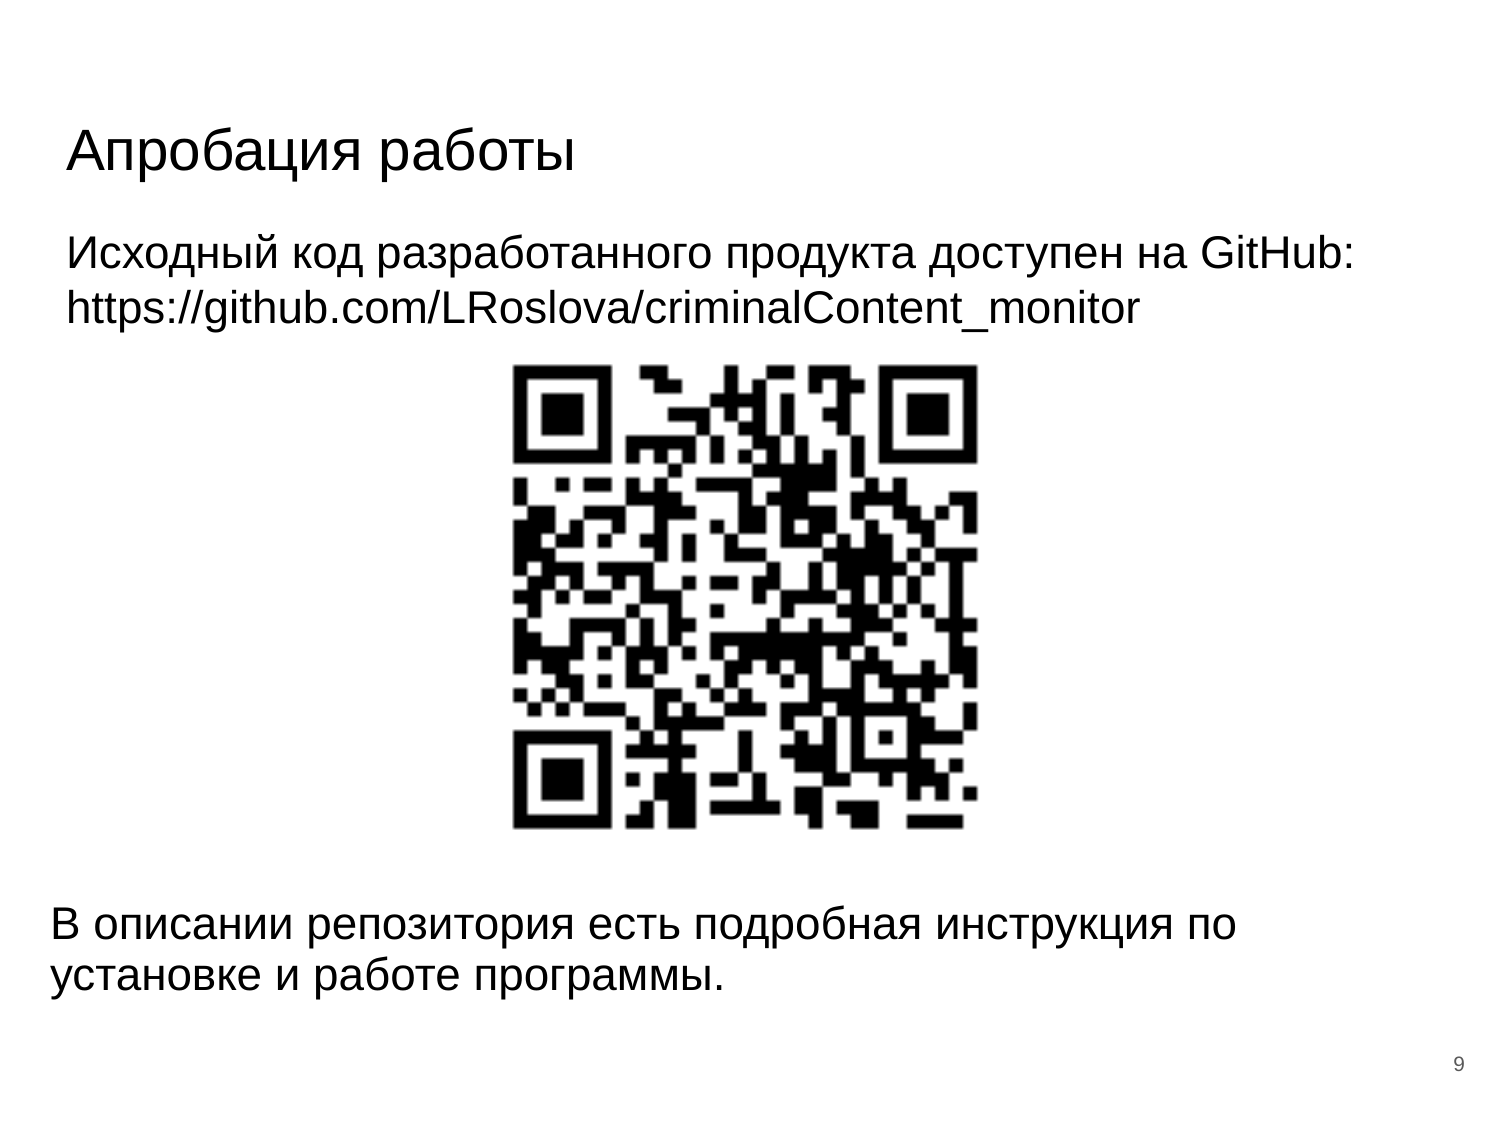

# Апробация работы
Исходный код разработанного продукта доступен на GitHub: https://github.com/LRoslova/criminalContent_monitor
В описании репозитория есть подробная инструкция по установке и работе программы.